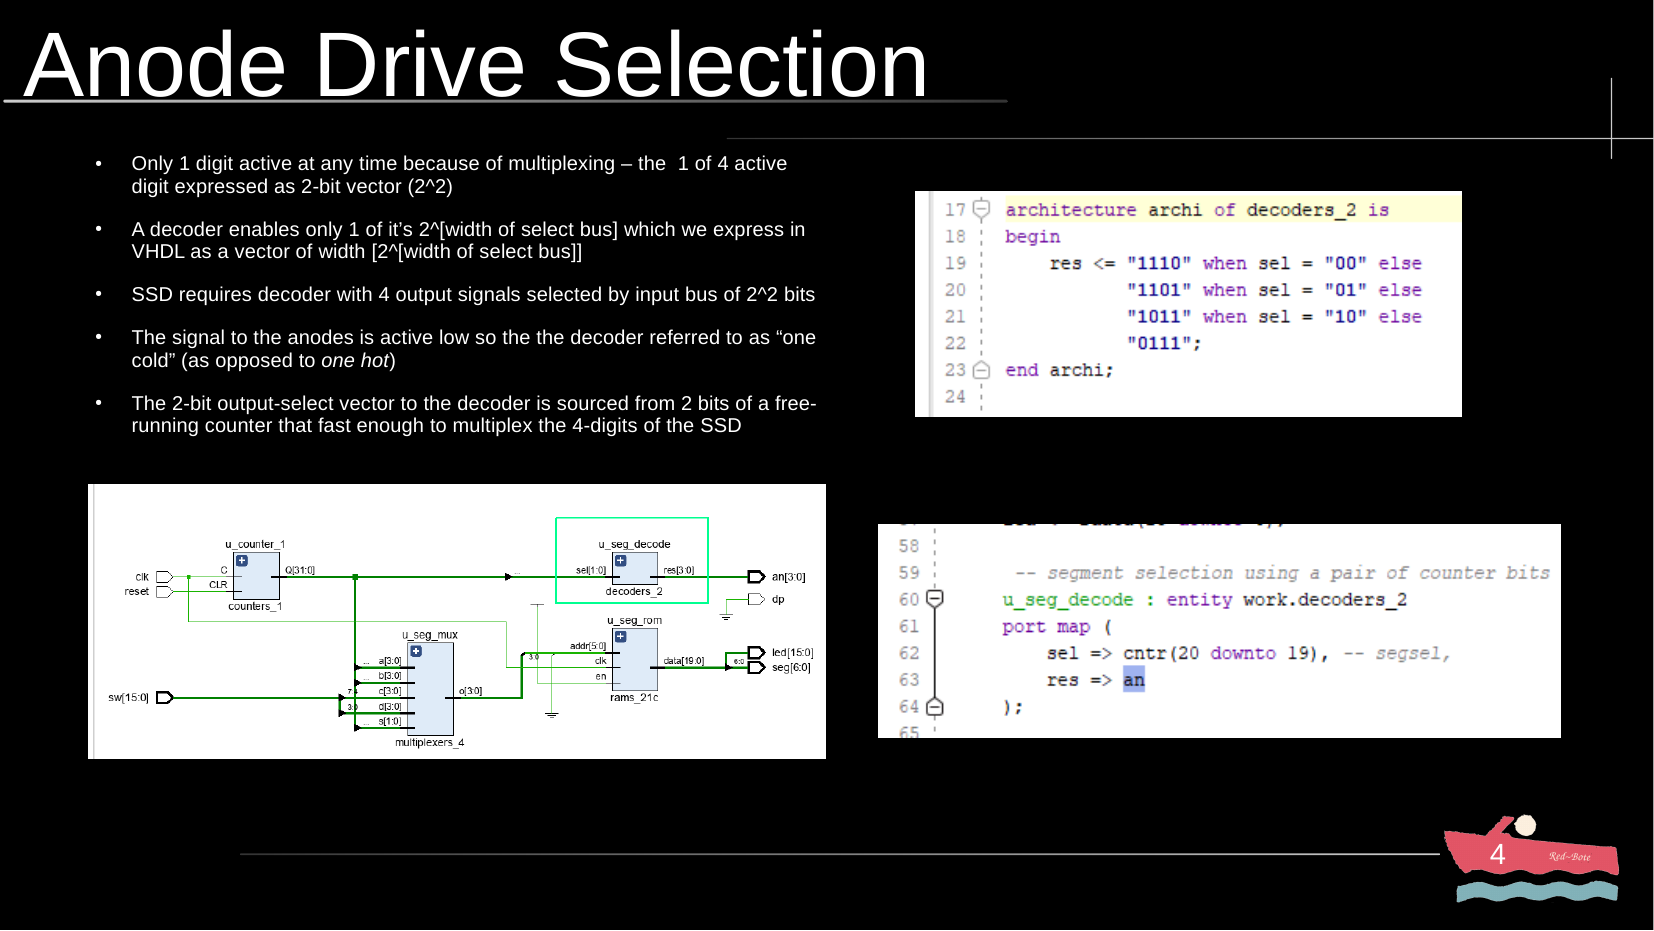

# Anode Drive Selection
Only 1 digit active at any time because of multiplexing – the 1 of 4 active digit expressed as 2-bit vector (2^2)
A decoder enables only 1 of it’s 2^[width of select bus] which we express in VHDL as a vector of width [2^[width of select bus]]
SSD requires decoder with 4 output signals selected by input bus of 2^2 bits
The signal to the anodes is active low so the the decoder referred to as “one cold” (as opposed to one hot)
The 2-bit output-select vector to the decoder is sourced from 2 bits of a free-running counter that fast enough to multiplex the 4-digits of the SSD
4